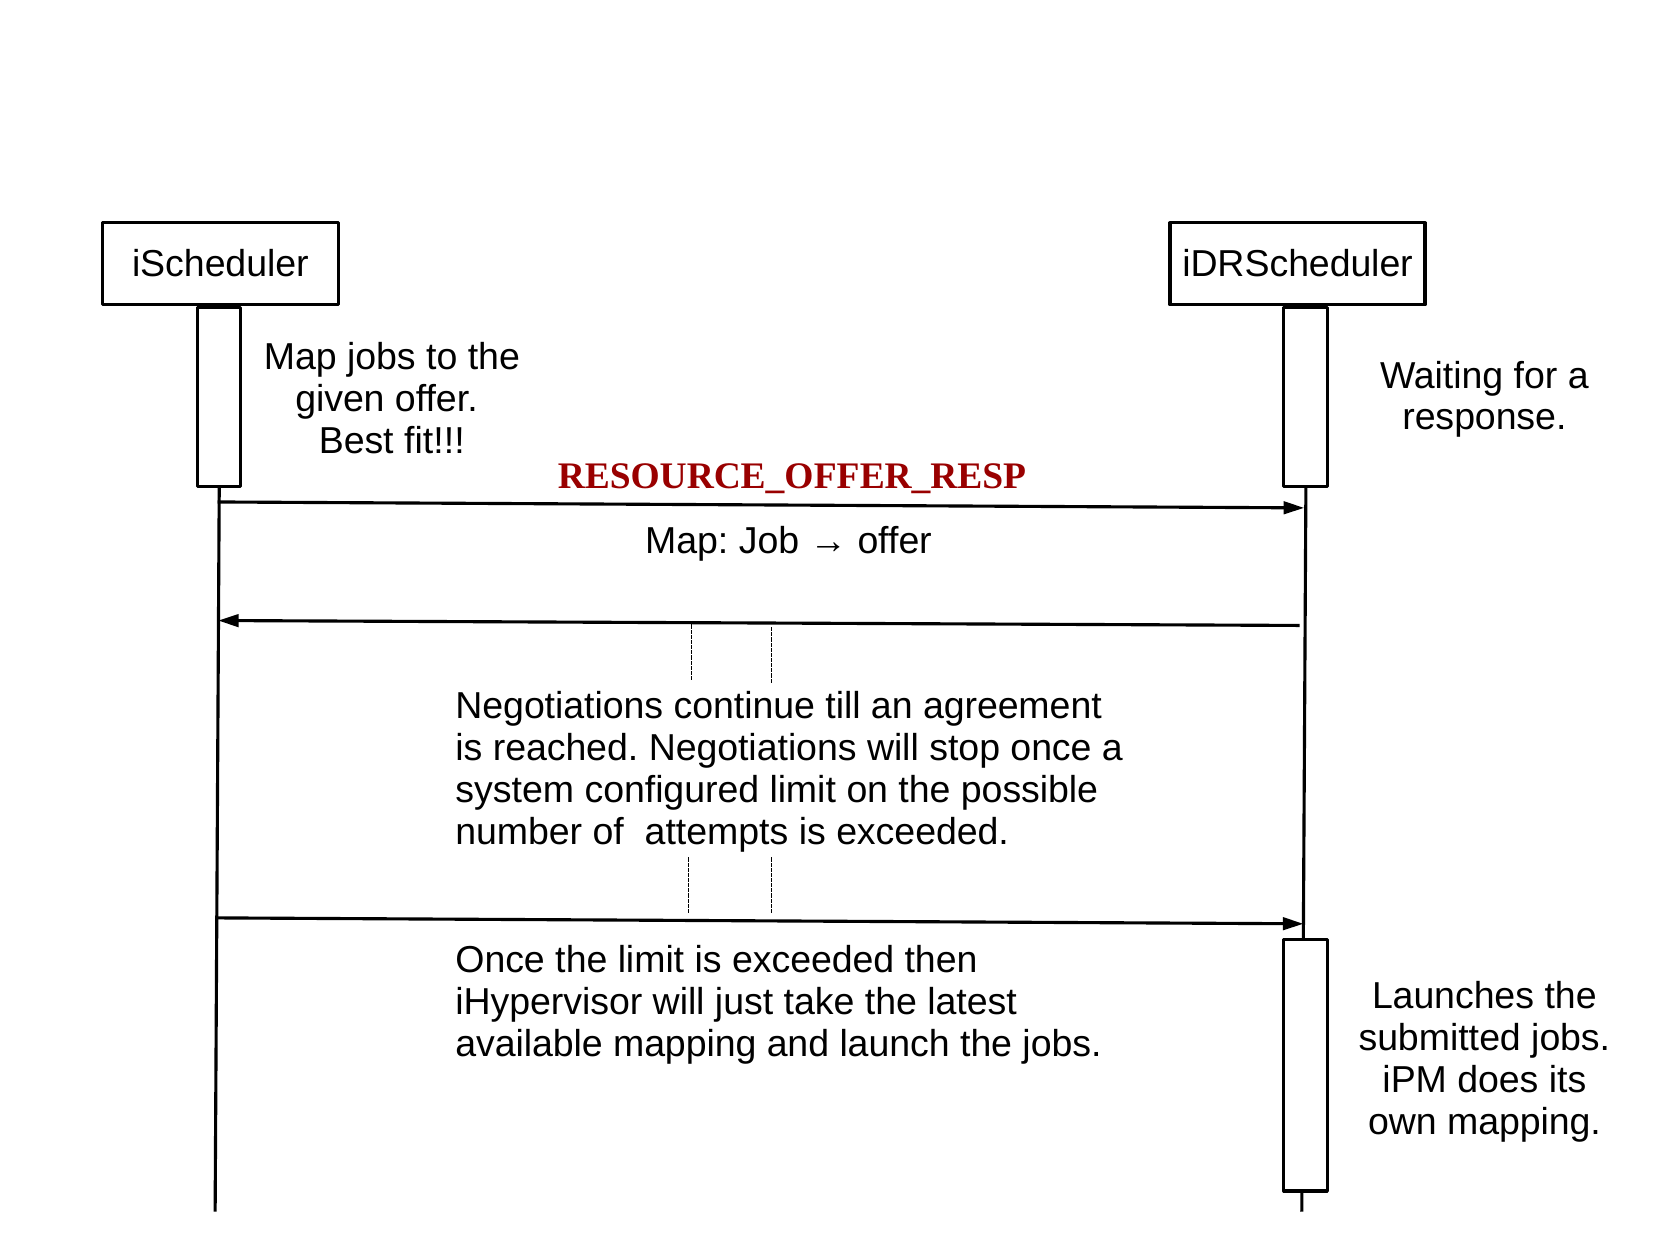

iScheduler
iDRScheduler
Map jobs to the given offer. Best fit!!!
Waiting for a response.
RESOURCE_OFFER_RESP
Map: Job → offer
Negotiations continue till an agreement is reached. Negotiations will stop once a system configured limit on the possible number of attempts is exceeded.
Once the limit is exceeded then iHypervisor will just take the latest available mapping and launch the jobs.
Launches the submitted jobs. iPM does its own mapping.